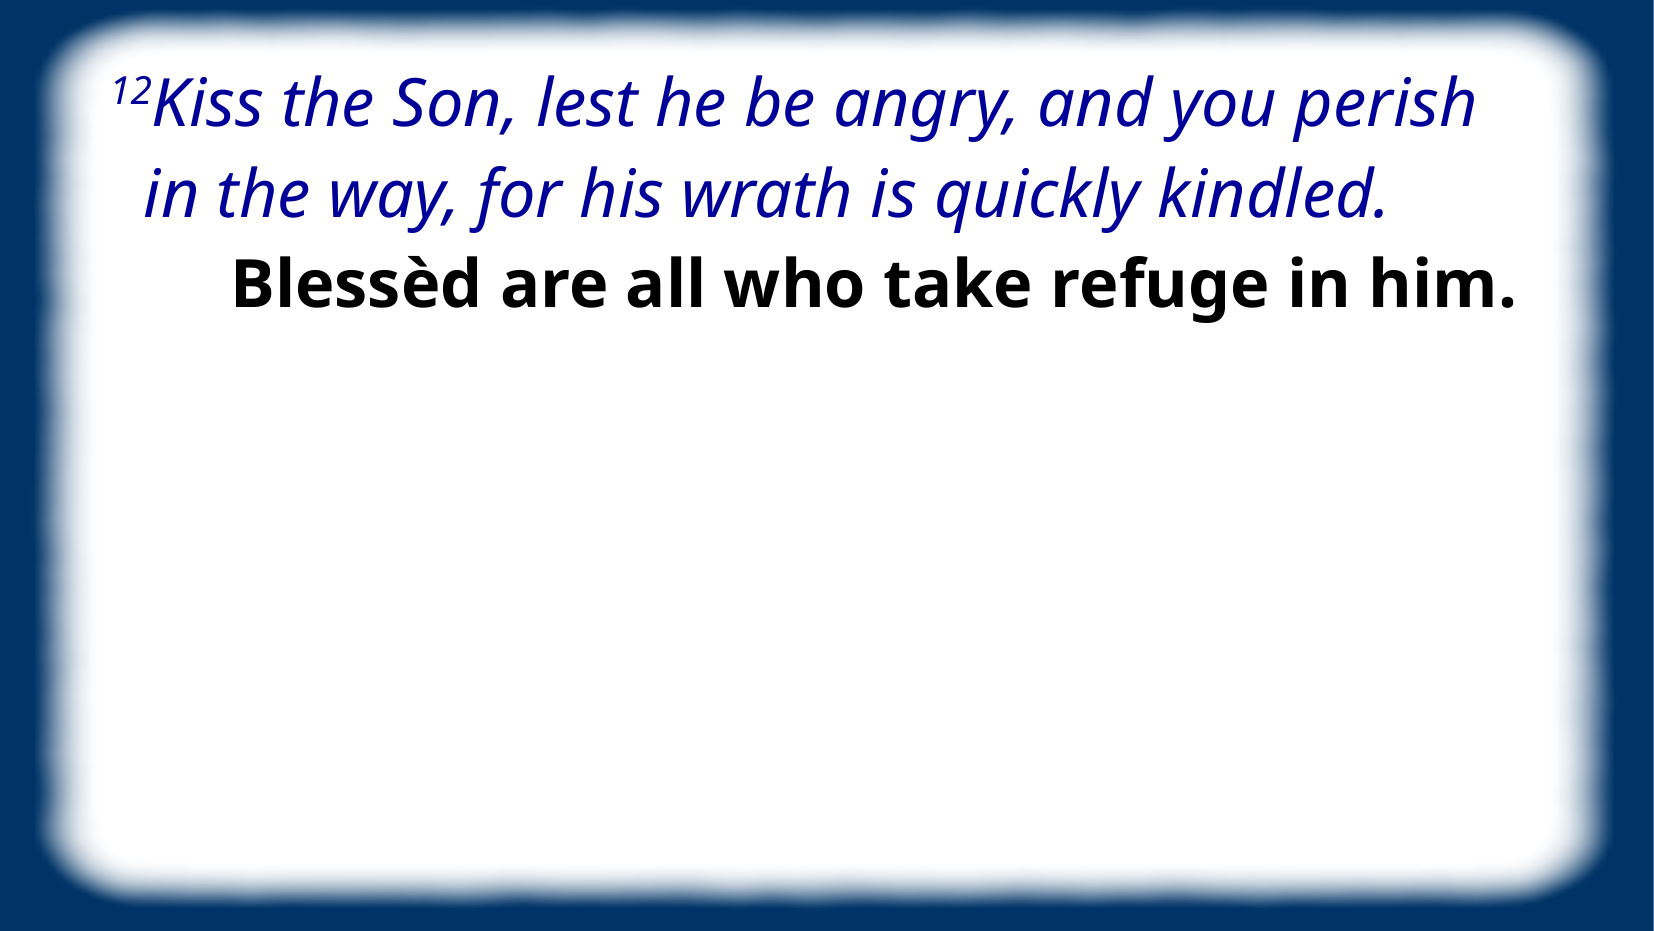

12Kiss the Son, lest he be angry, and you perish
 in the way, for his wrath is quickly kindled.
 Blessèd are all who take refuge in him.